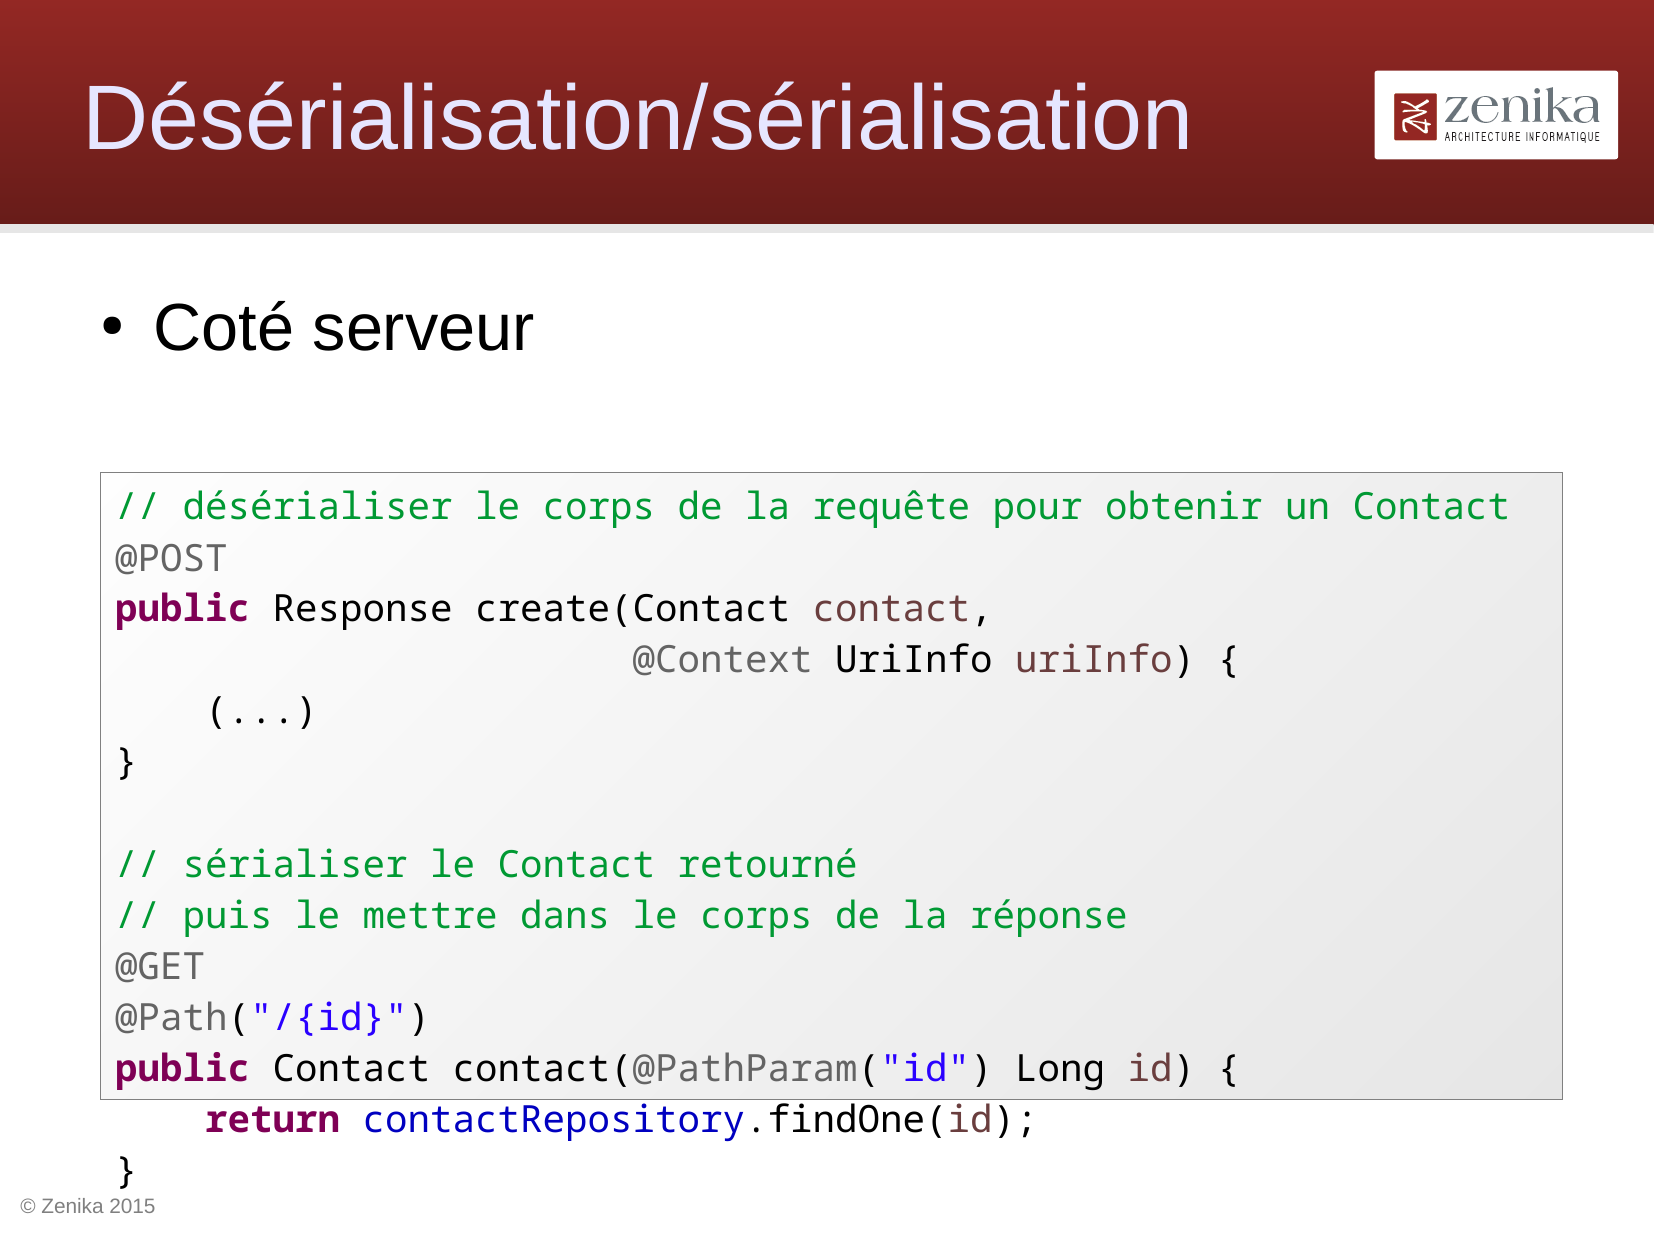

# Désérialisation/sérialisation
Coté serveur
// désérialiser le corps de la requête pour obtenir un Contact
@POST
public Response create(Contact contact,
 @Context UriInfo uriInfo) {
 (...)
}
// sérialiser le Contact retourné
// puis le mettre dans le corps de la réponse
@GET
@Path("/{id}")
public Contact contact(@PathParam("id") Long id) {
 return contactRepository.findOne(id);
}